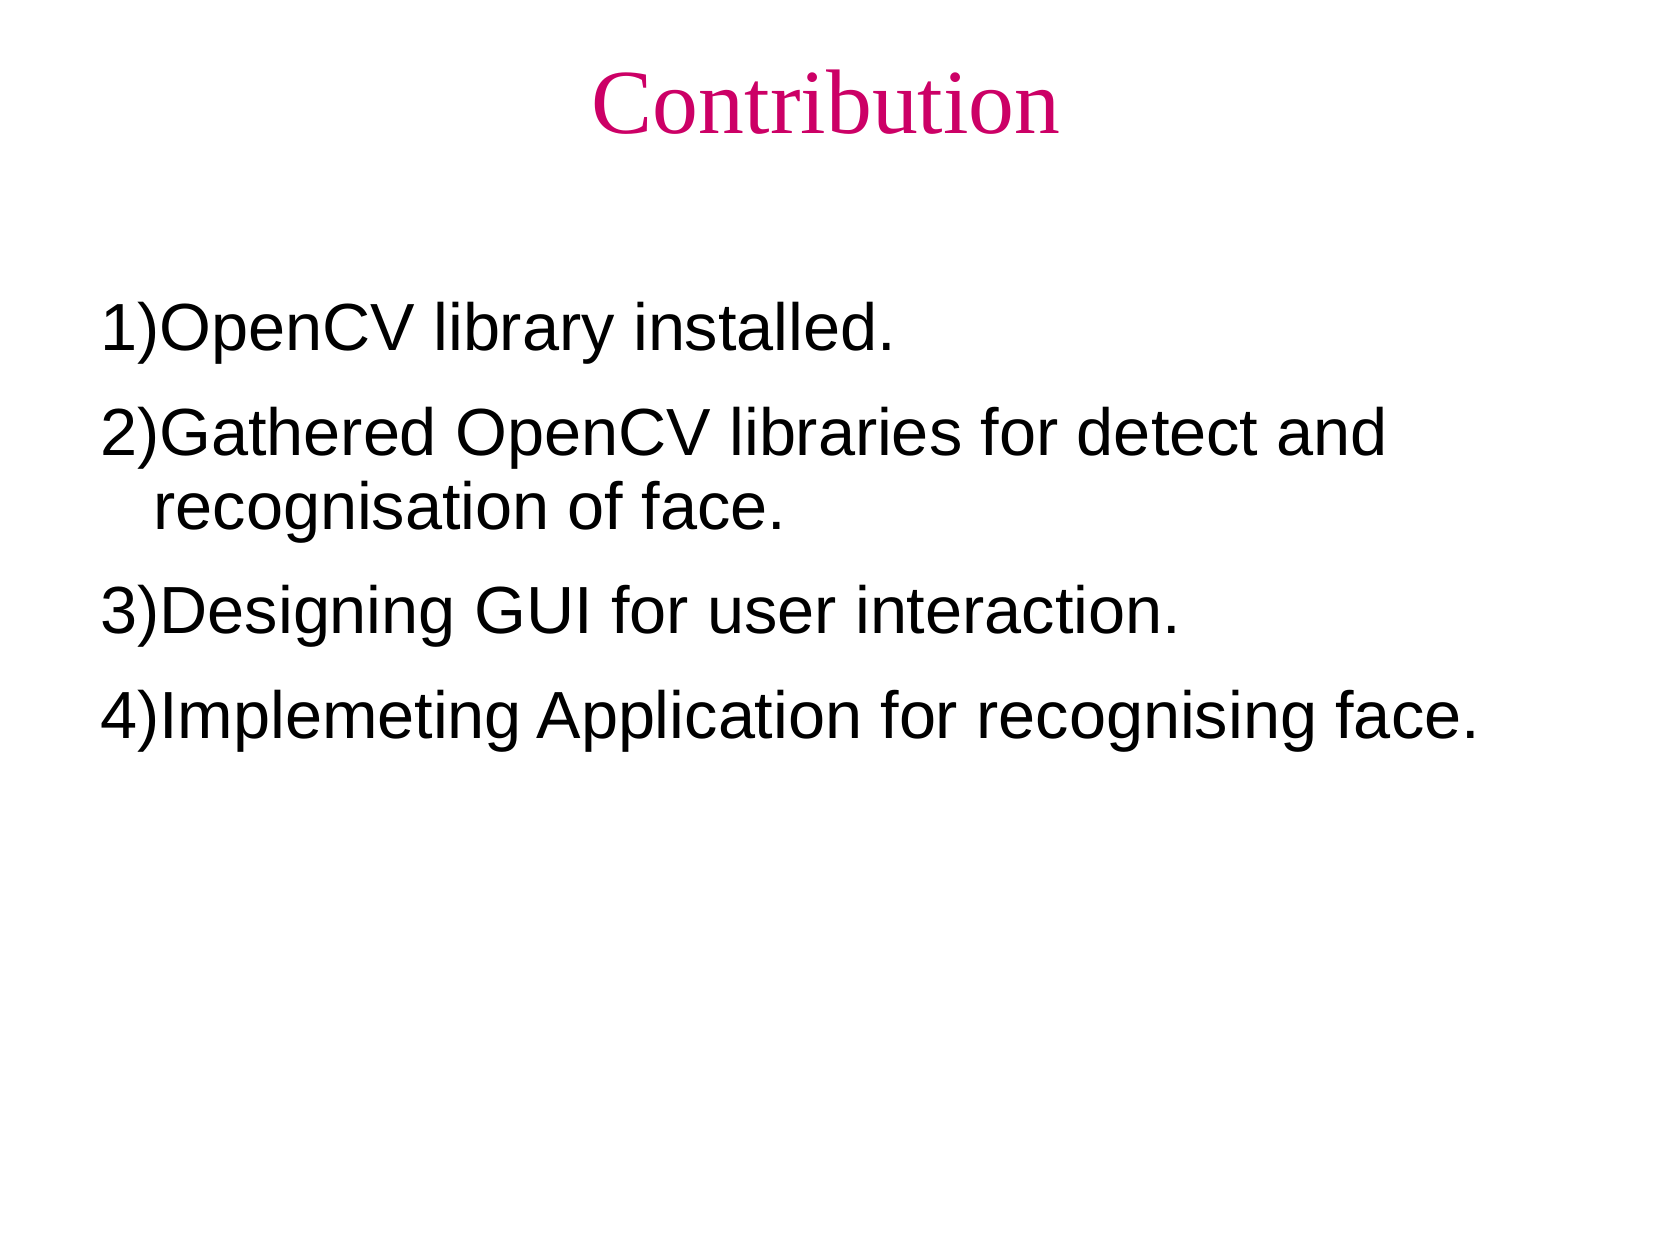

# Contribution
OpenCV library installed.
Gathered OpenCV libraries for detect and recognisation of face.
Designing GUI for user interaction.
Implemeting Application for recognising face.